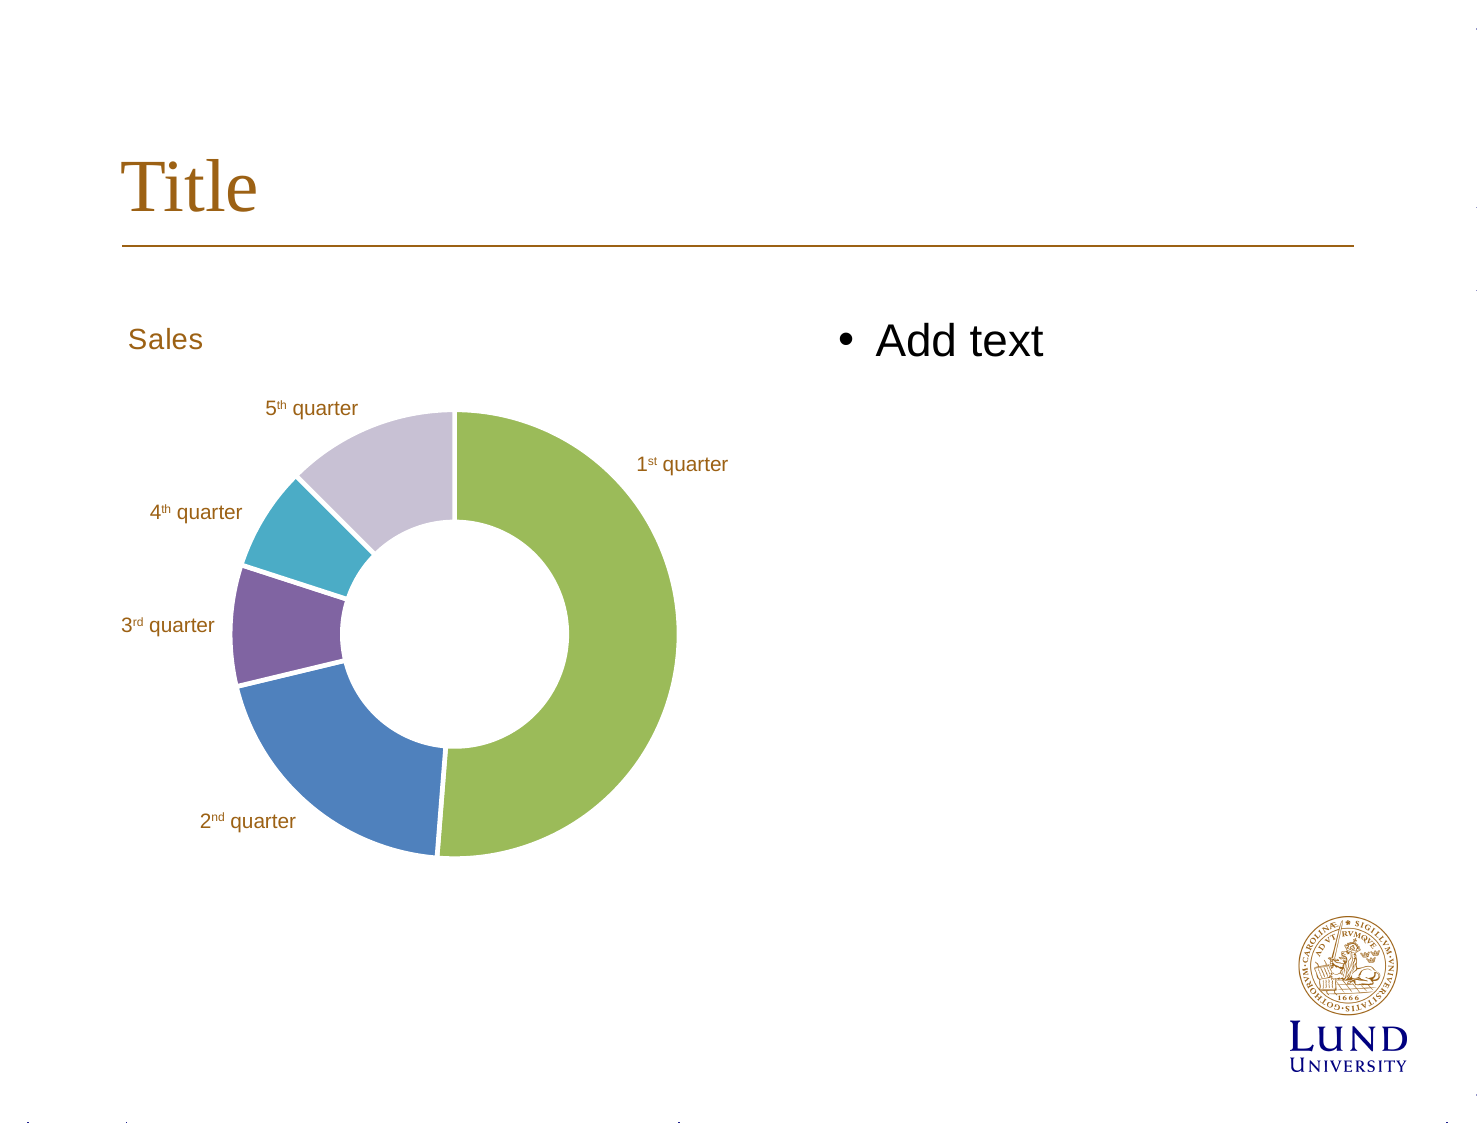

# Title
### Chart: Sales
| Category | Sales |
|---|---|
| qtr 1 | 8.2 |
| qtr 2 | 3.2 |
| qtr 3 | 1.4 |
| qtr 4 | 1.2 |
| qtr 5 | 2.0 |Add text
5th quarter
1st quarter
4th quarter
3rd quarter
2nd quarter